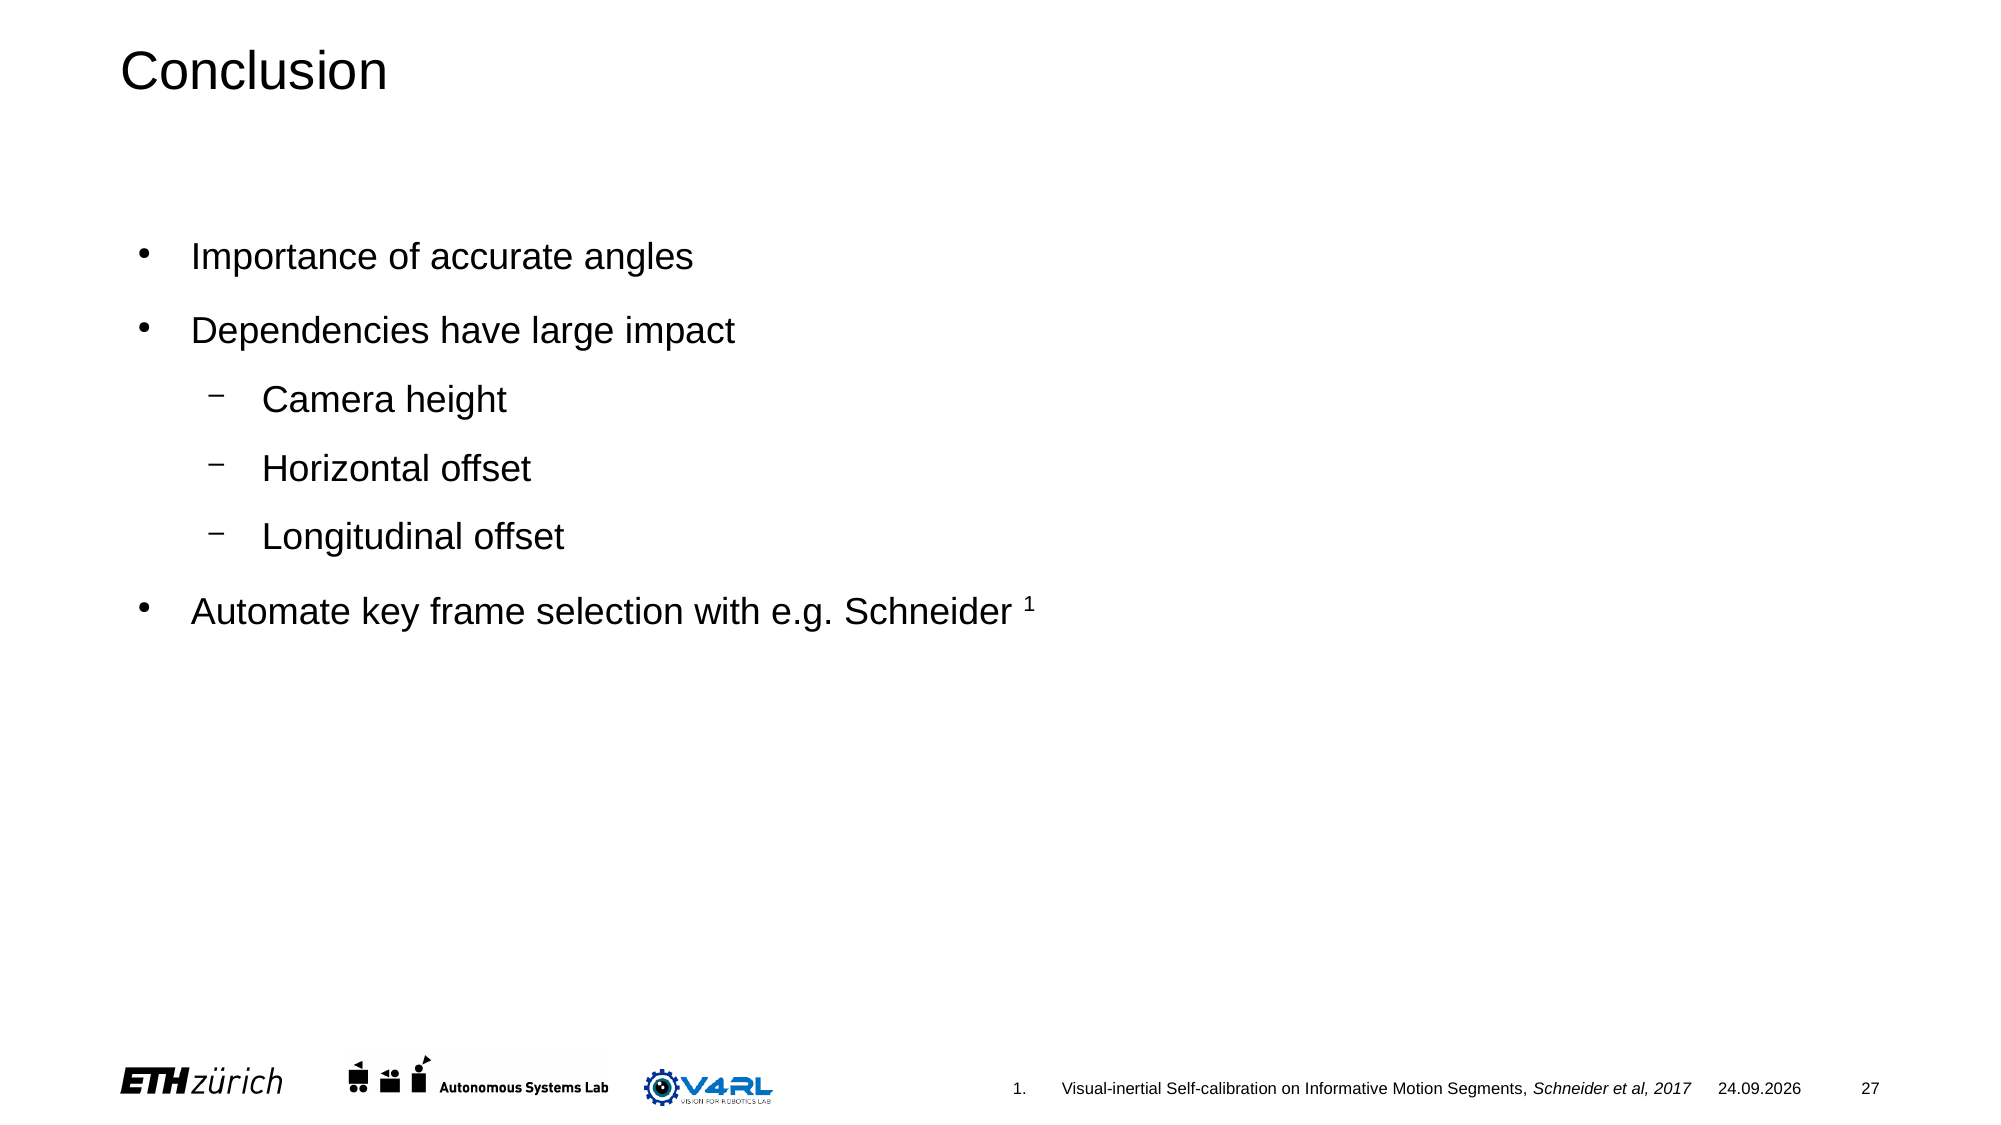

# Conclusion
Importance of accurate angles
Dependencies have large impact
Camera height
Horizontal offset
Longitudinal offset
Automate key frame selection with e.g. Schneider 1
Visual-inertial Self-calibration on Informative Motion Segments, Schneider et al, 2017